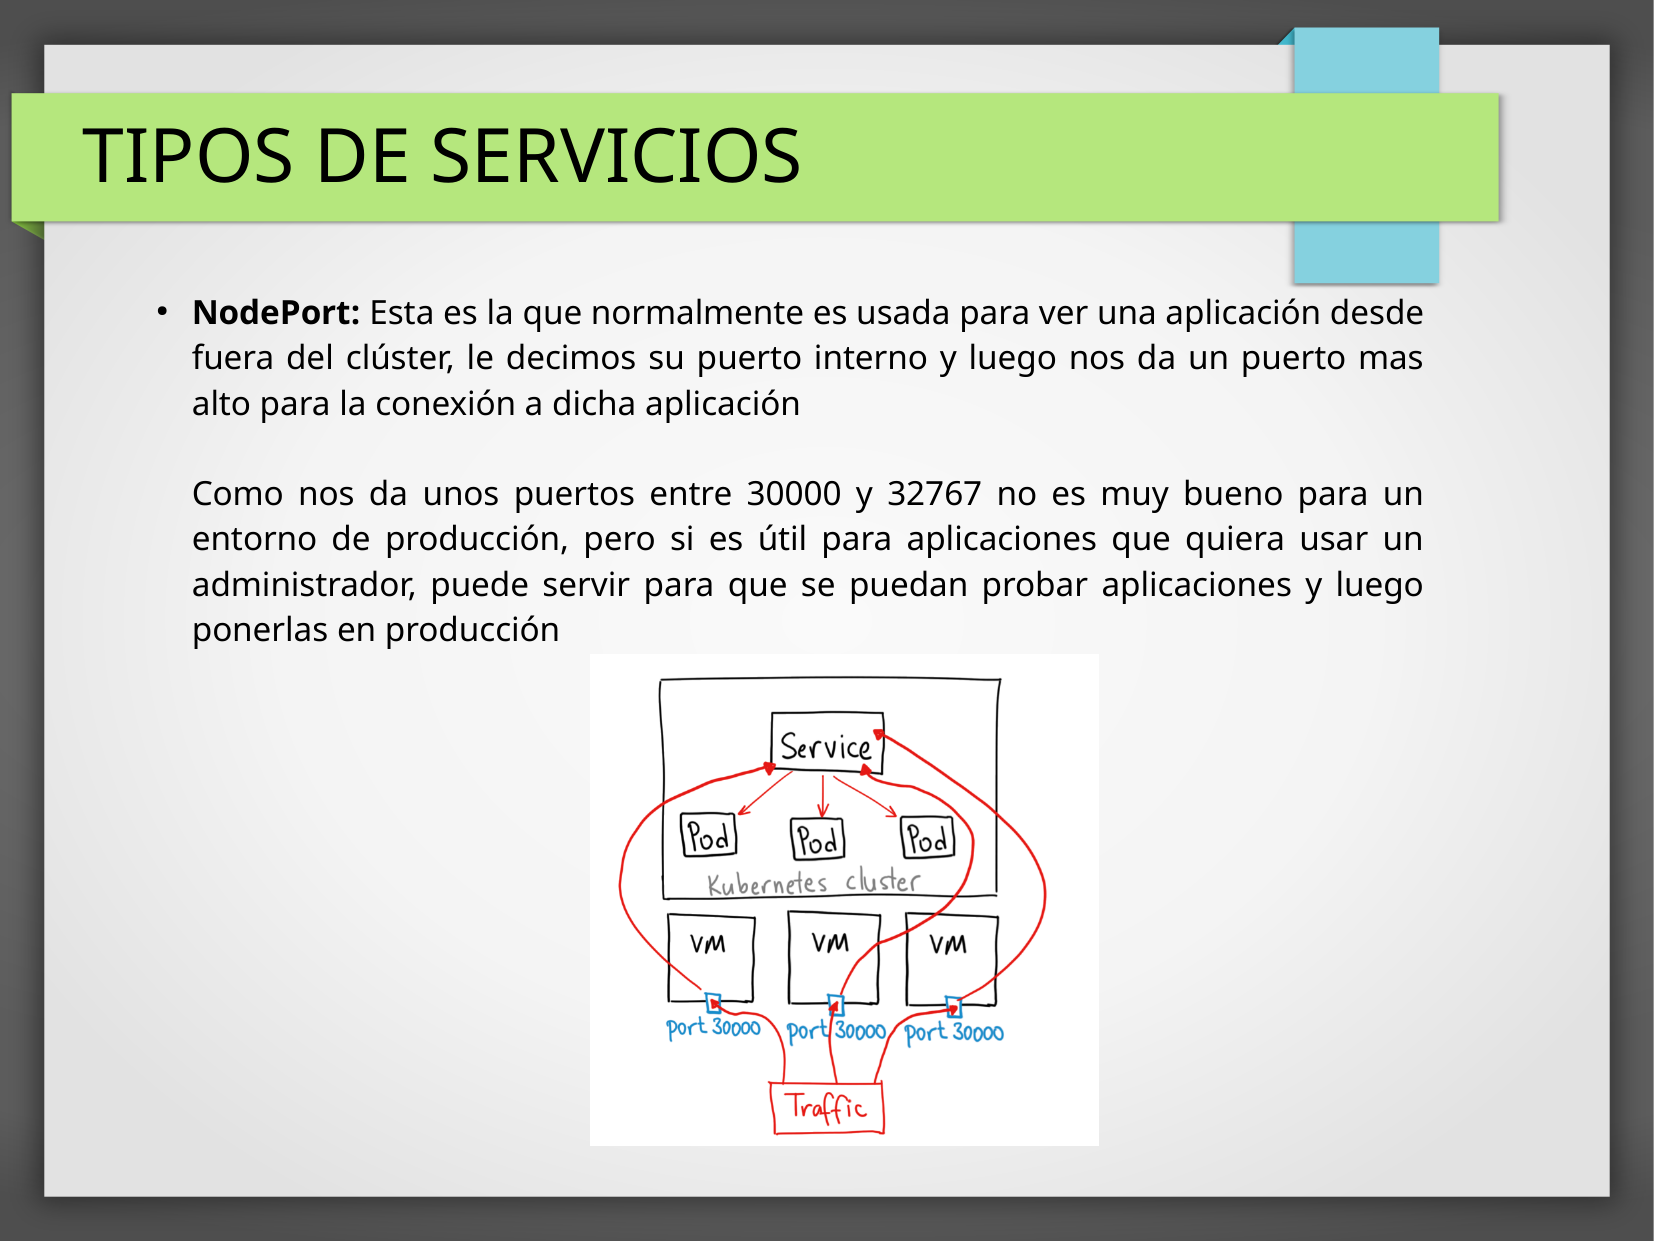

# TIPOS DE SERVICIOS
NodePort: Esta es la que normalmente es usada para ver una aplicación desde fuera del clúster, le decimos su puerto interno y luego nos da un puerto mas alto para la conexión a dicha aplicación
Como nos da unos puertos entre 30000 y 32767 no es muy bueno para un entorno de producción, pero si es útil para aplicaciones que quiera usar un administrador, puede servir para que se puedan probar aplicaciones y luego ponerlas en producción